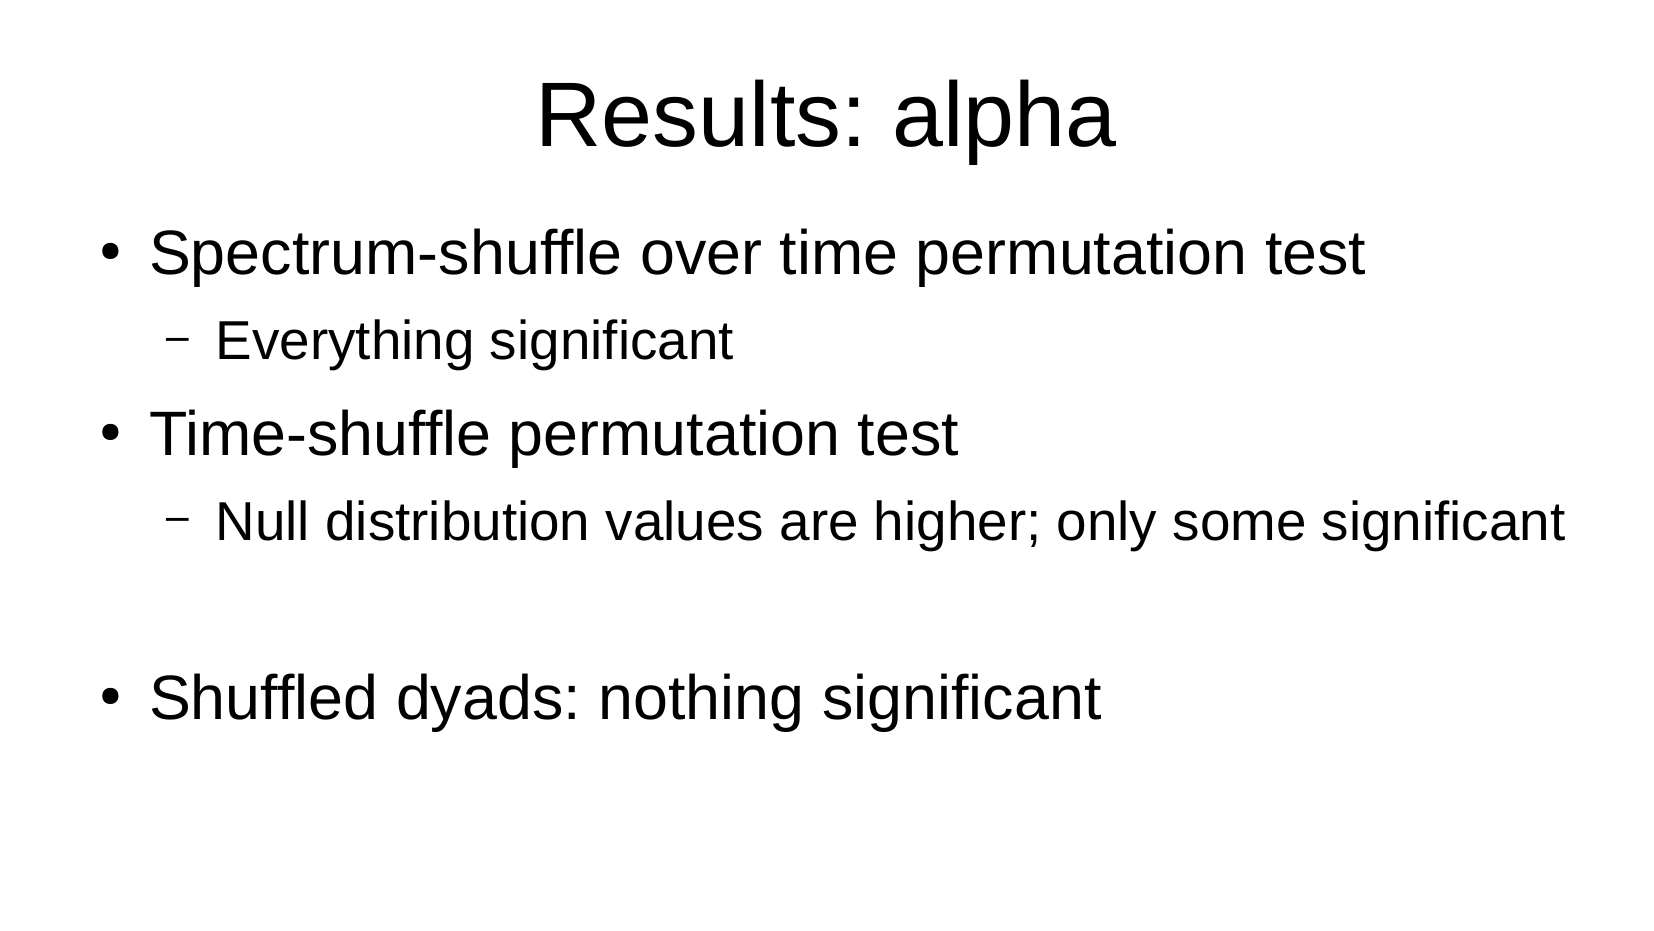

# Results: alpha
Spectrum-shuffle over time permutation test
Everything significant
Time-shuffle permutation test
Null distribution values are higher; only some significant
Shuffled dyads: nothing significant